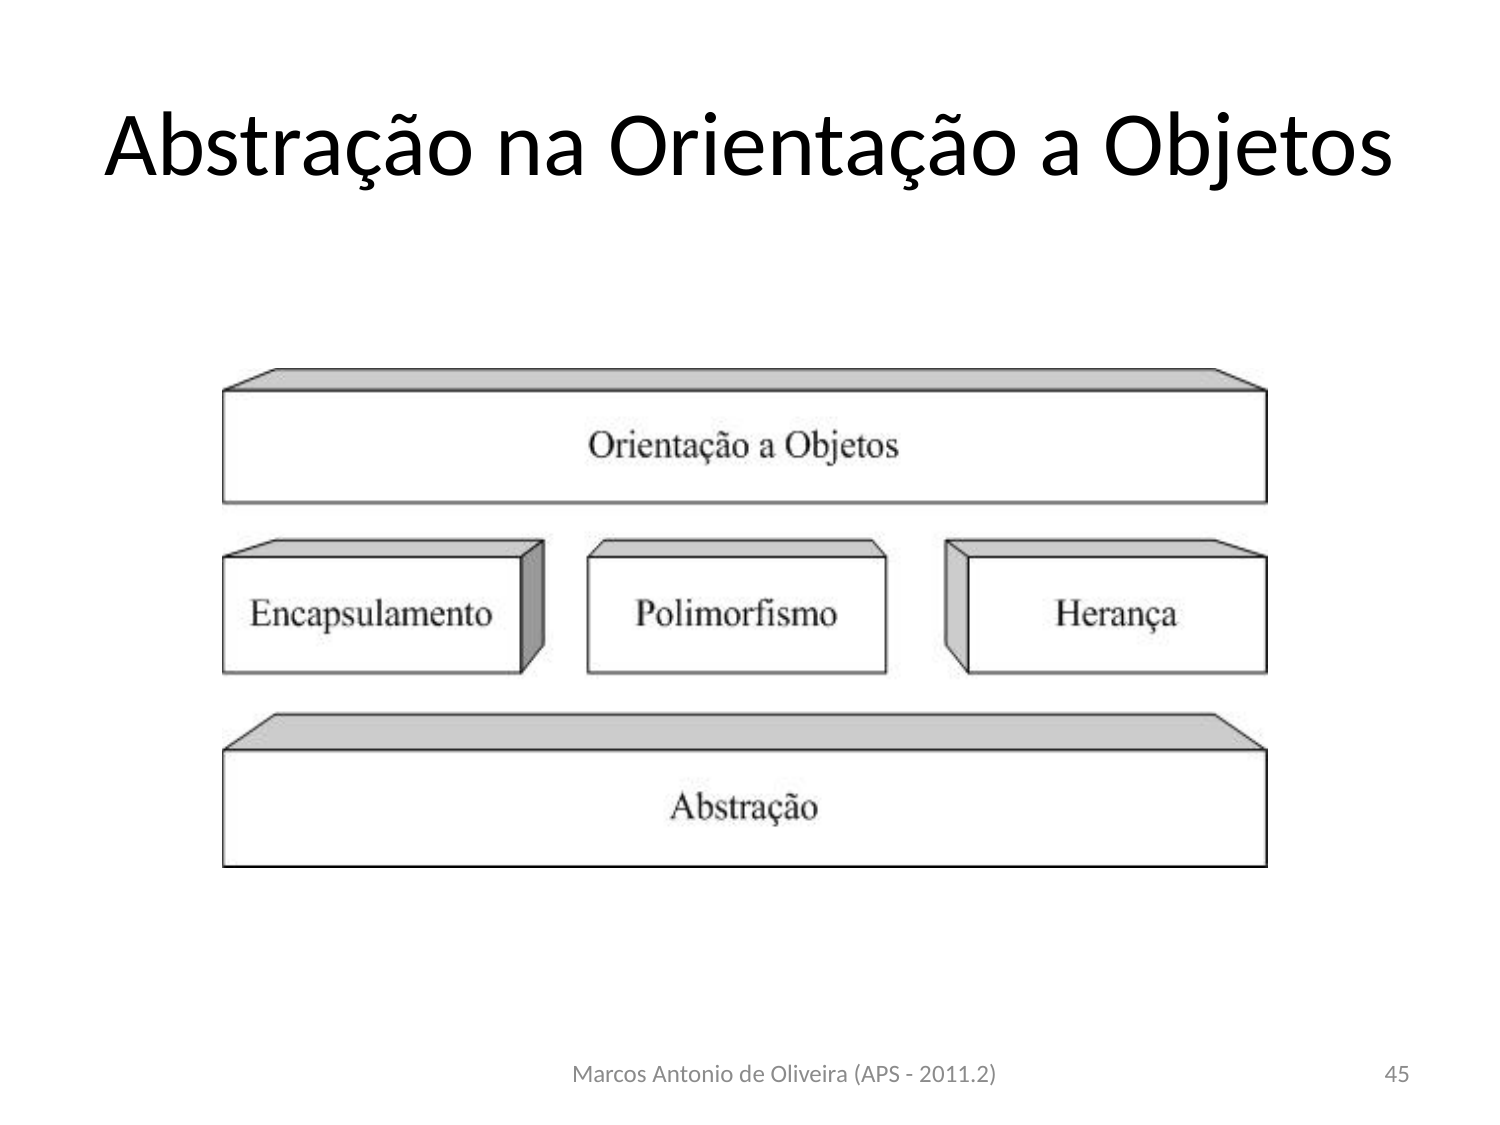

# Abstração na Orientação a Objetos
Marcos Antonio de Oliveira (APS - 2011.2)